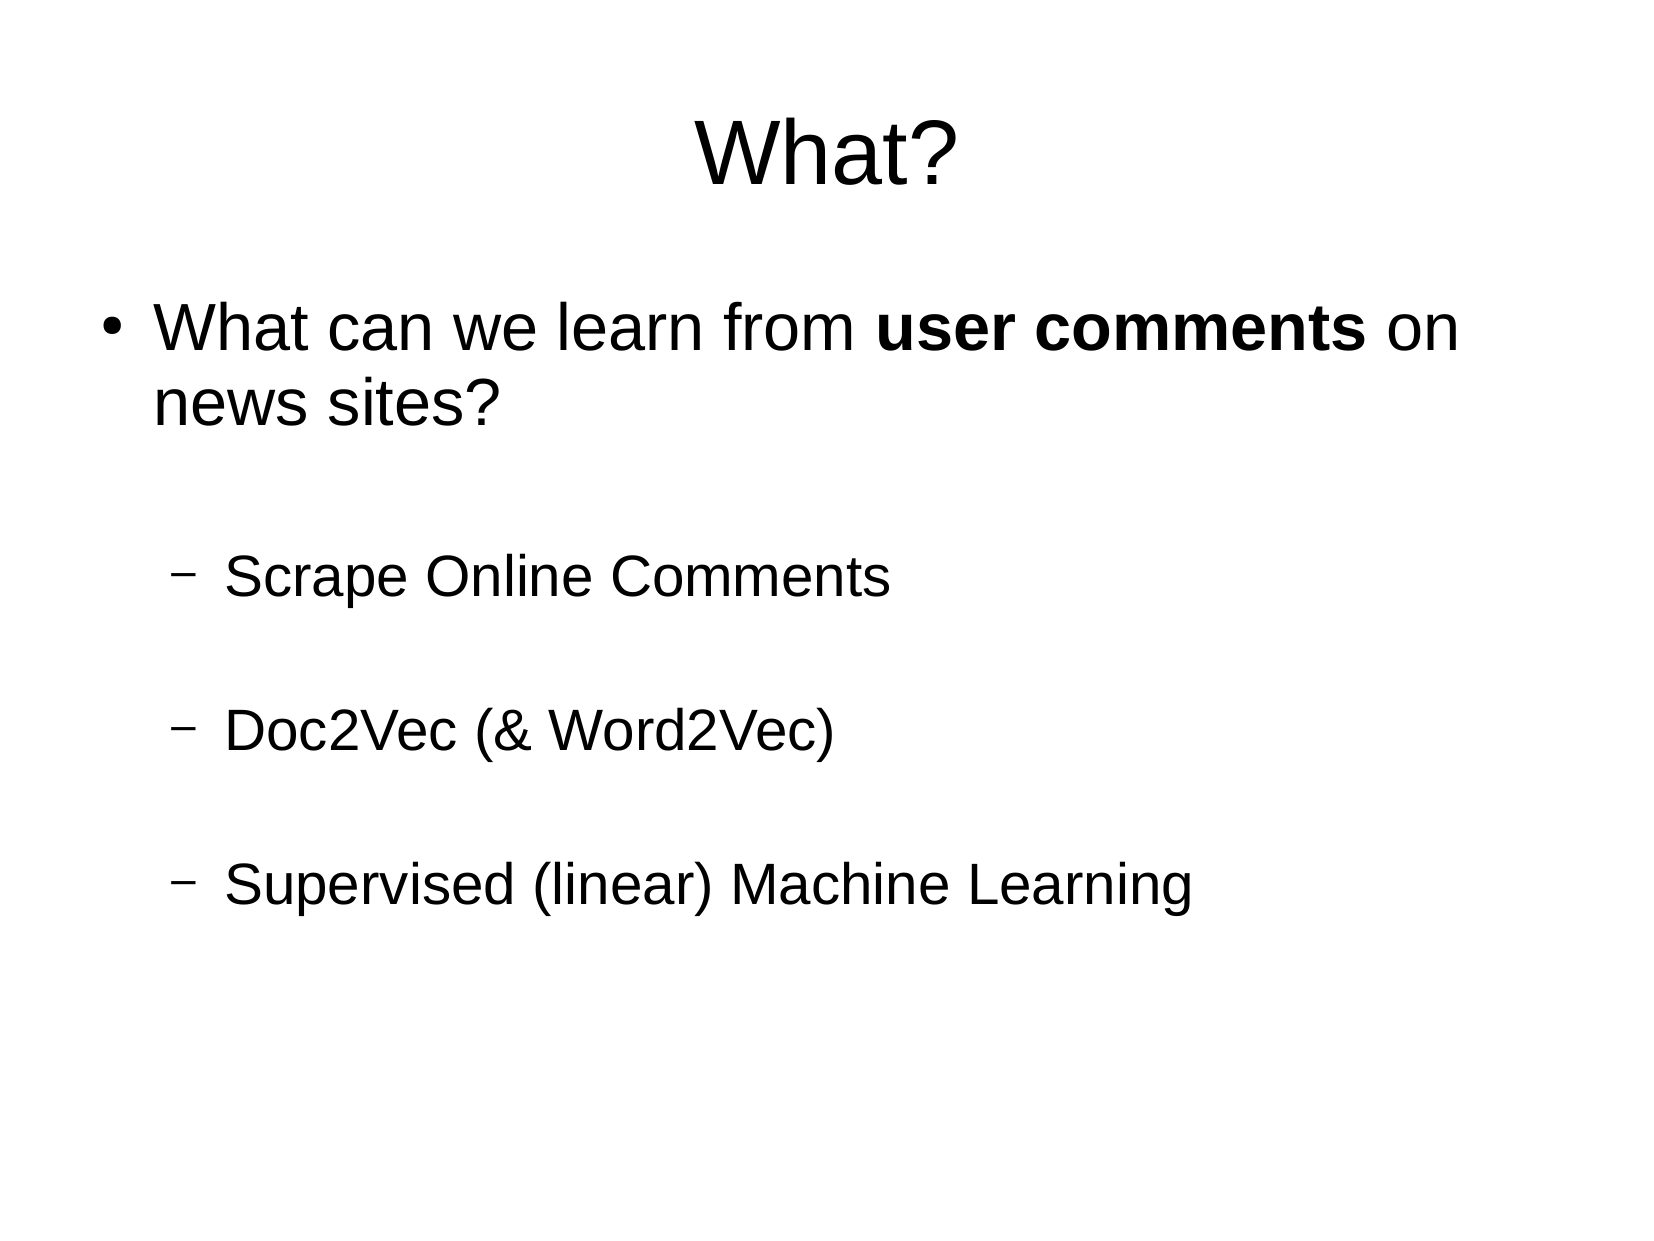

# What?
What can we learn from user comments on news sites?
Scrape Online Comments
Doc2Vec (& Word2Vec)
Supervised (linear) Machine Learning